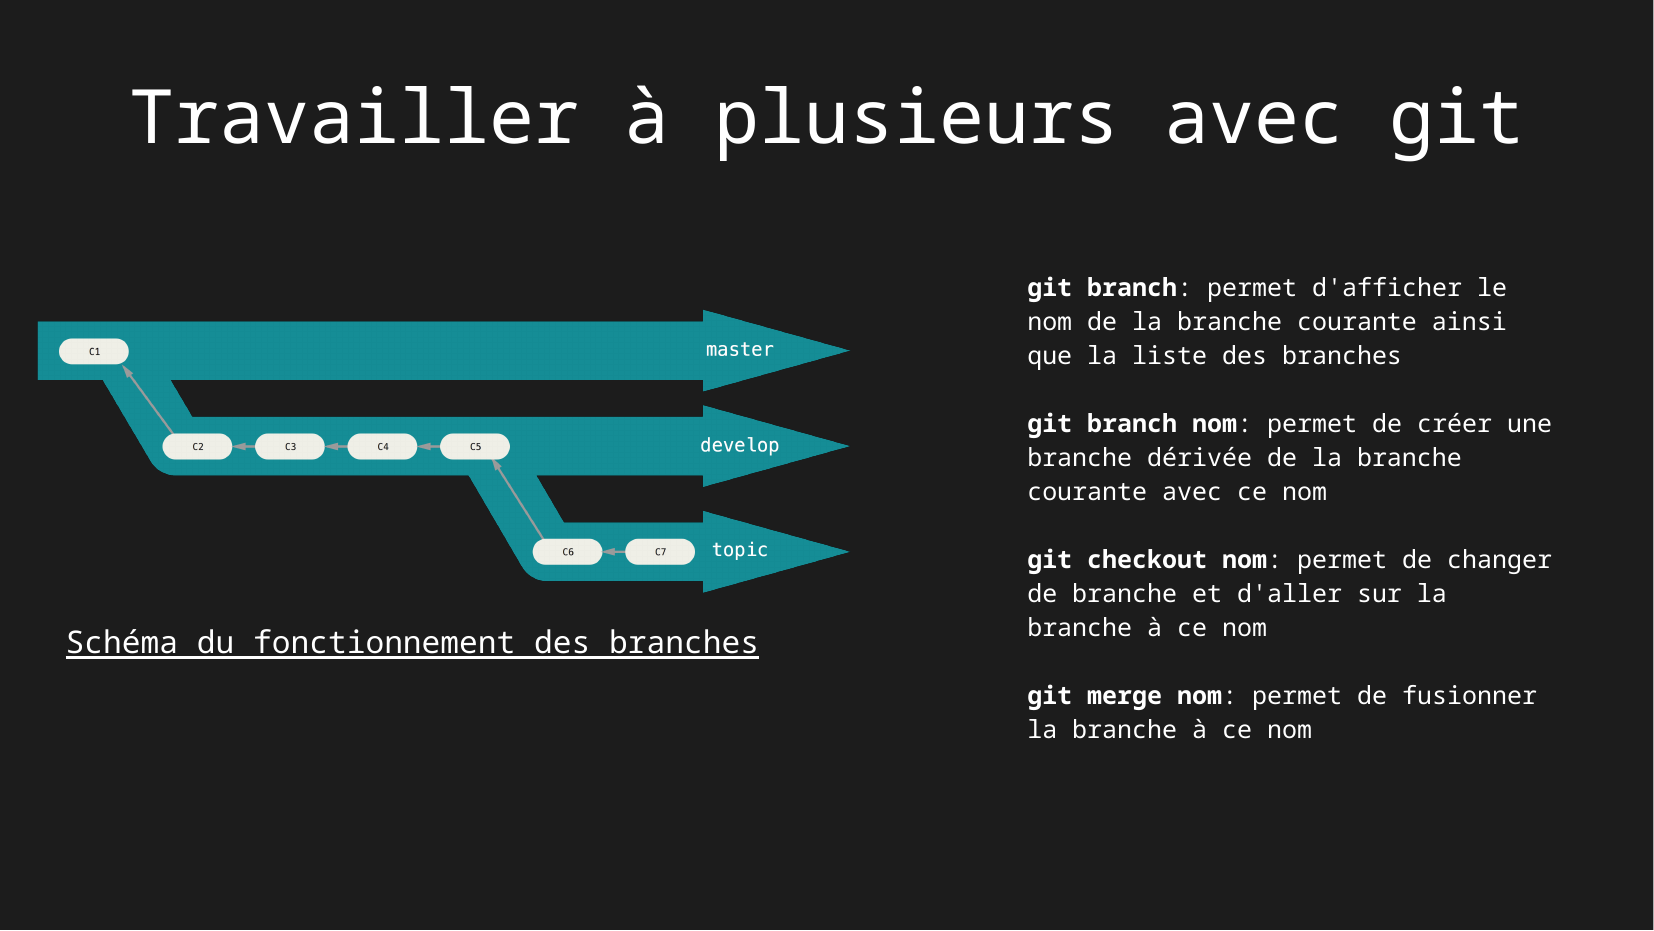

# Travailler à plusieurs avec git
git branch: permet d'afficher le nom de la branche courante ainsi que la liste des branches
git branch nom: permet de créer une branche dérivée de la branche courante avec ce nom
git checkout nom: permet de changer de branche et d'aller sur la branche à ce nom
git merge nom: permet de fusionner la branche à ce nom
Schéma du fonctionnement des branches